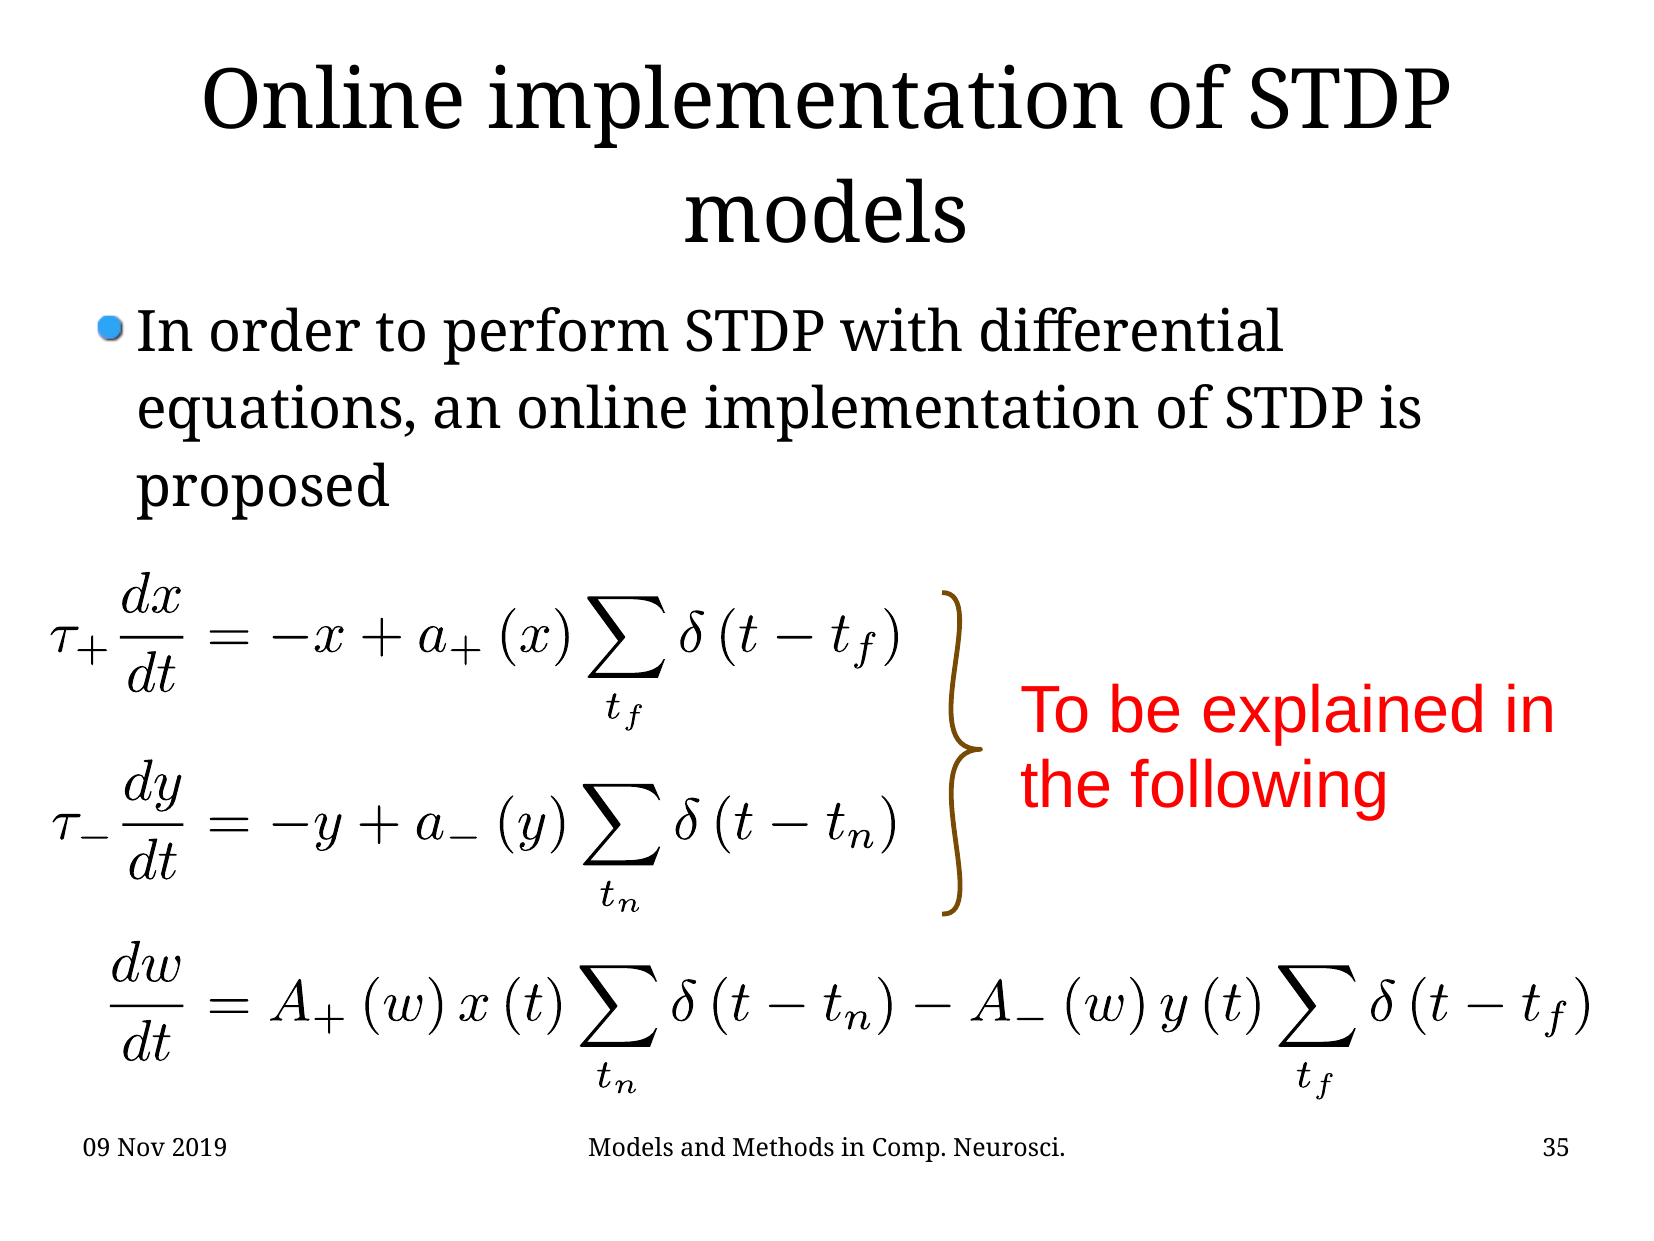

# Online implementation of STDP models
In order to perform STDP with differential equations, an online implementation of STDP is proposed
To be explained in the following
09 Nov 2019
Models and Methods in Comp. Neurosci.
35